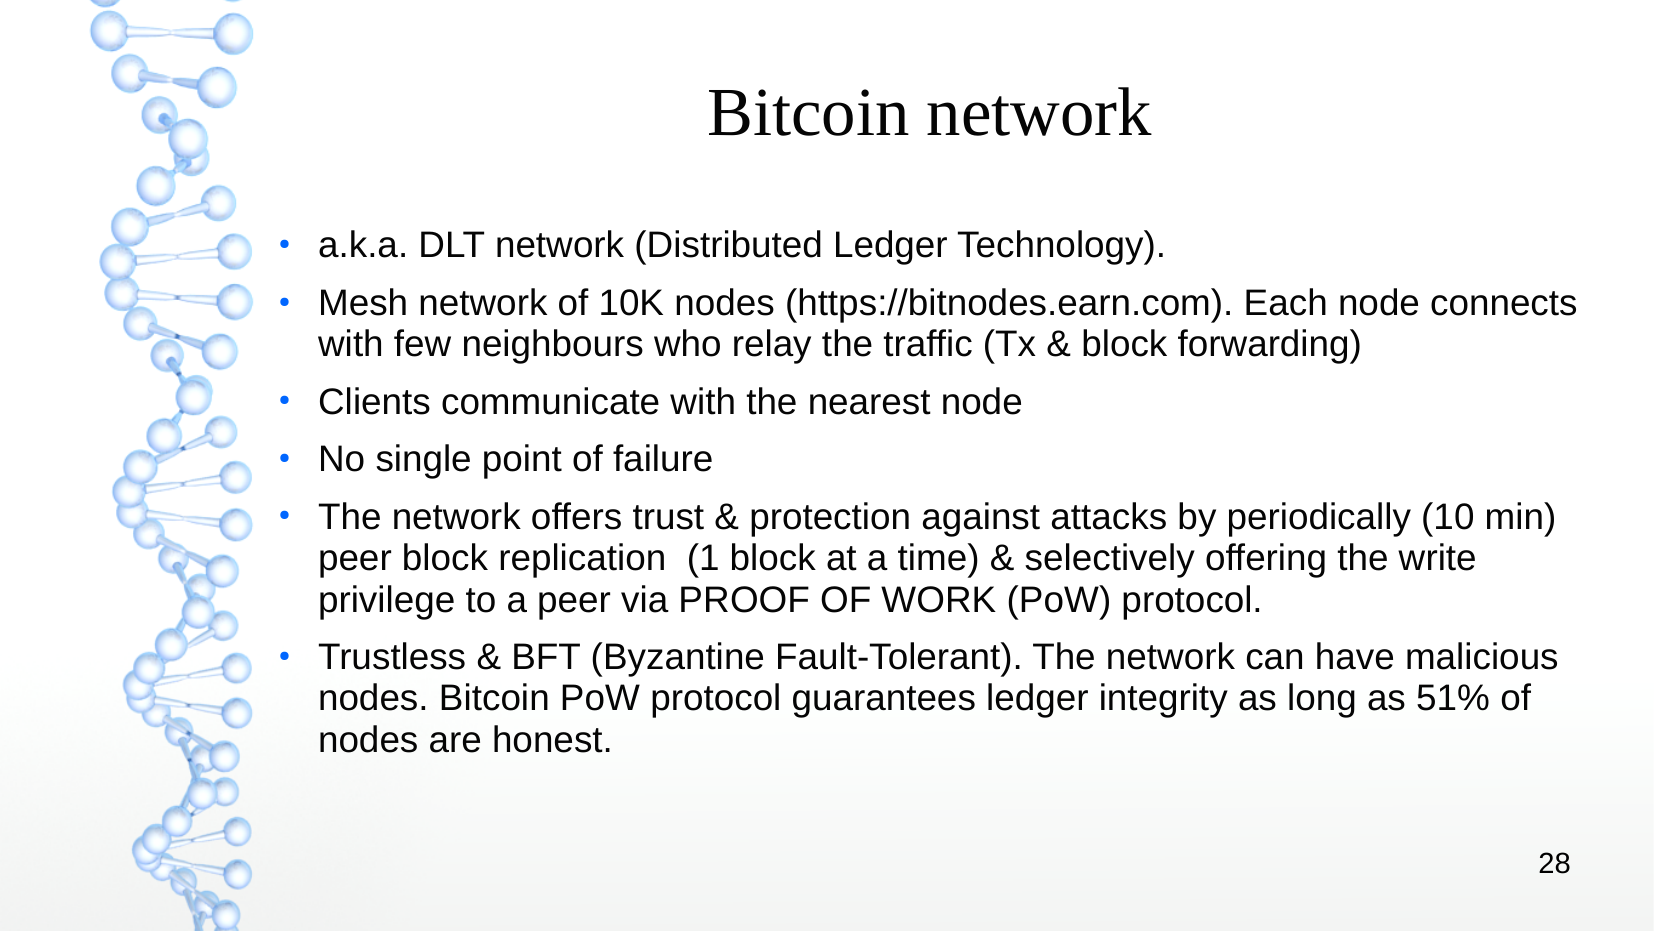

# Bitcoin network
a.k.a. DLT network (Distributed Ledger Technology).
Mesh network of 10K nodes (https://bitnodes.earn.com). Each node connects with few neighbours who relay the traffic (Tx & block forwarding)
Clients communicate with the nearest node
No single point of failure
The network offers trust & protection against attacks by periodically (10 min) peer block replication (1 block at a time) & selectively offering the write privilege to a peer via PROOF OF WORK (PoW) protocol.
Trustless & BFT (Byzantine Fault-Tolerant). The network can have malicious nodes. Bitcoin PoW protocol guarantees ledger integrity as long as 51% of nodes are honest.
28